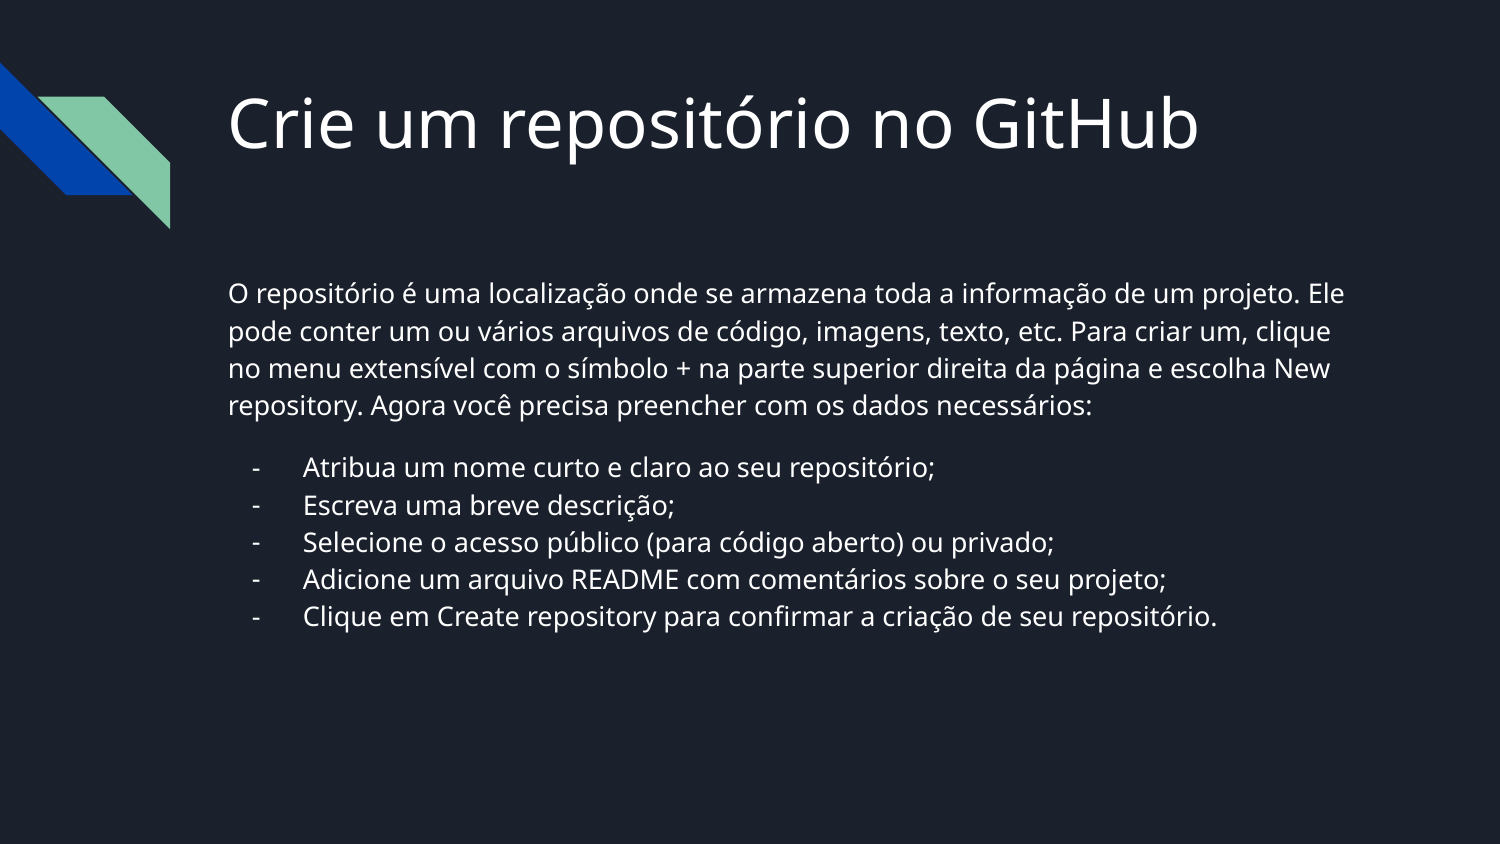

# Crie um repositório no GitHub
O repositório é uma localização onde se armazena toda a informação de um projeto. Ele pode conter um ou vários arquivos de código, imagens, texto, etc. Para criar um, clique no menu extensível com o símbolo + na parte superior direita da página e escolha New repository. Agora você precisa preencher com os dados necessários:
Atribua um nome curto e claro ao seu repositório;
Escreva uma breve descrição;
Selecione o acesso público (para código aberto) ou privado;
Adicione um arquivo README com comentários sobre o seu projeto;
Clique em Create repository para confirmar a criação de seu repositório.